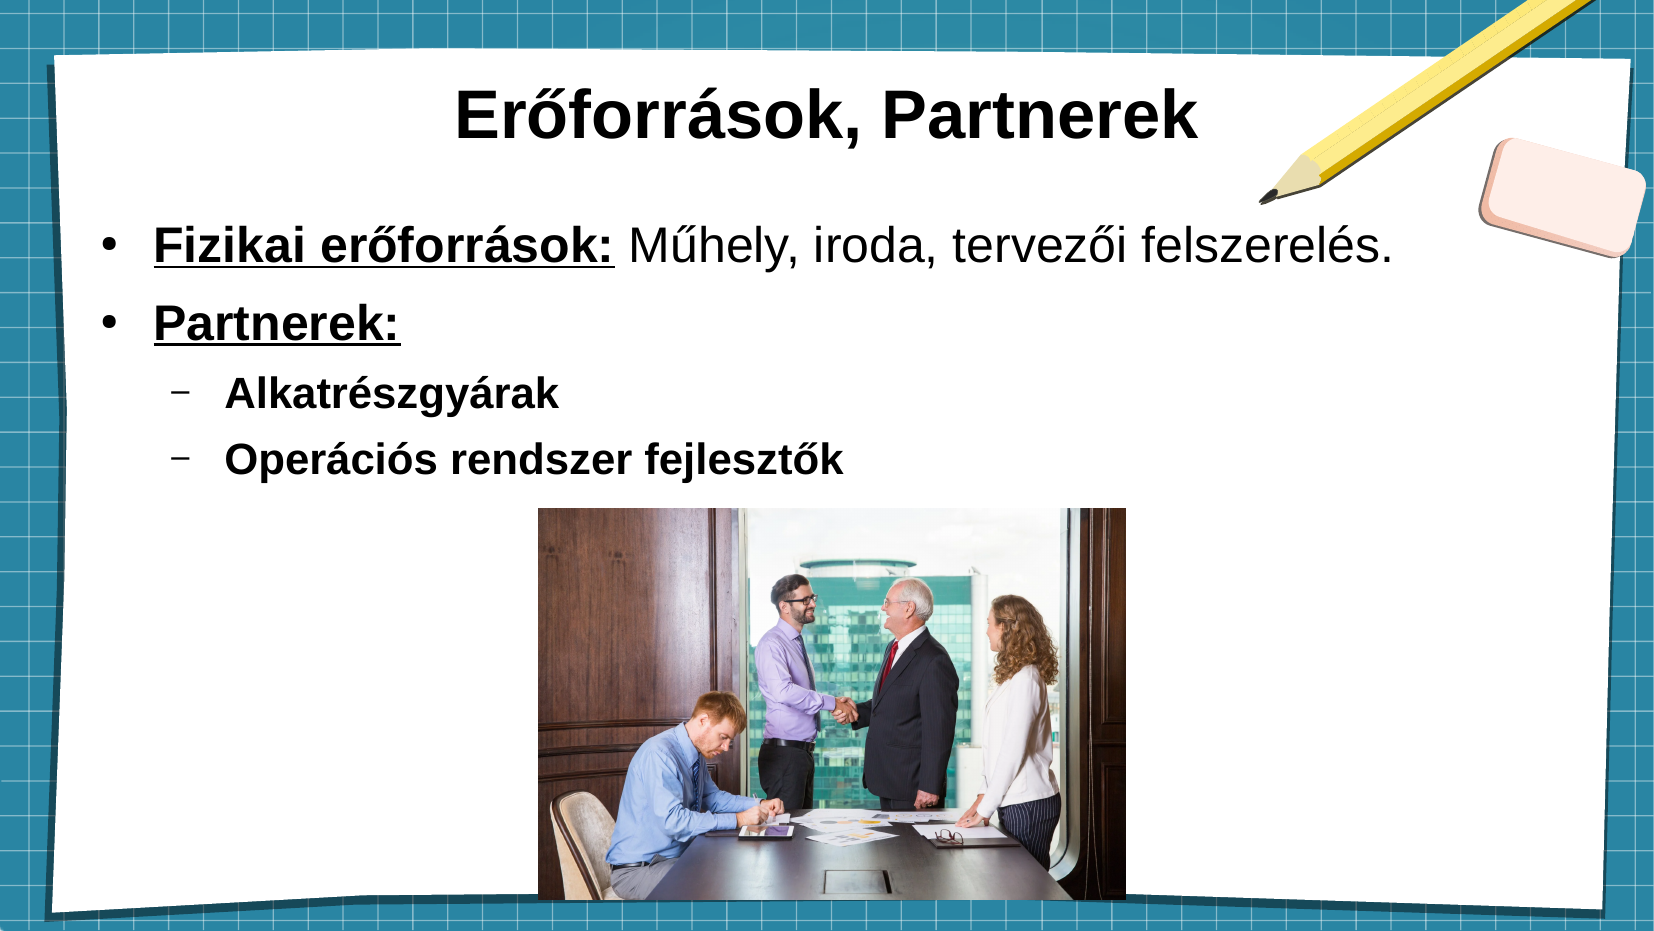

# Erőforrások, Partnerek
Fizikai erőforrások: Műhely, iroda, tervezői felszerelés.
Partnerek:
Alkatrészgyárak
Operációs rendszer fejlesztők